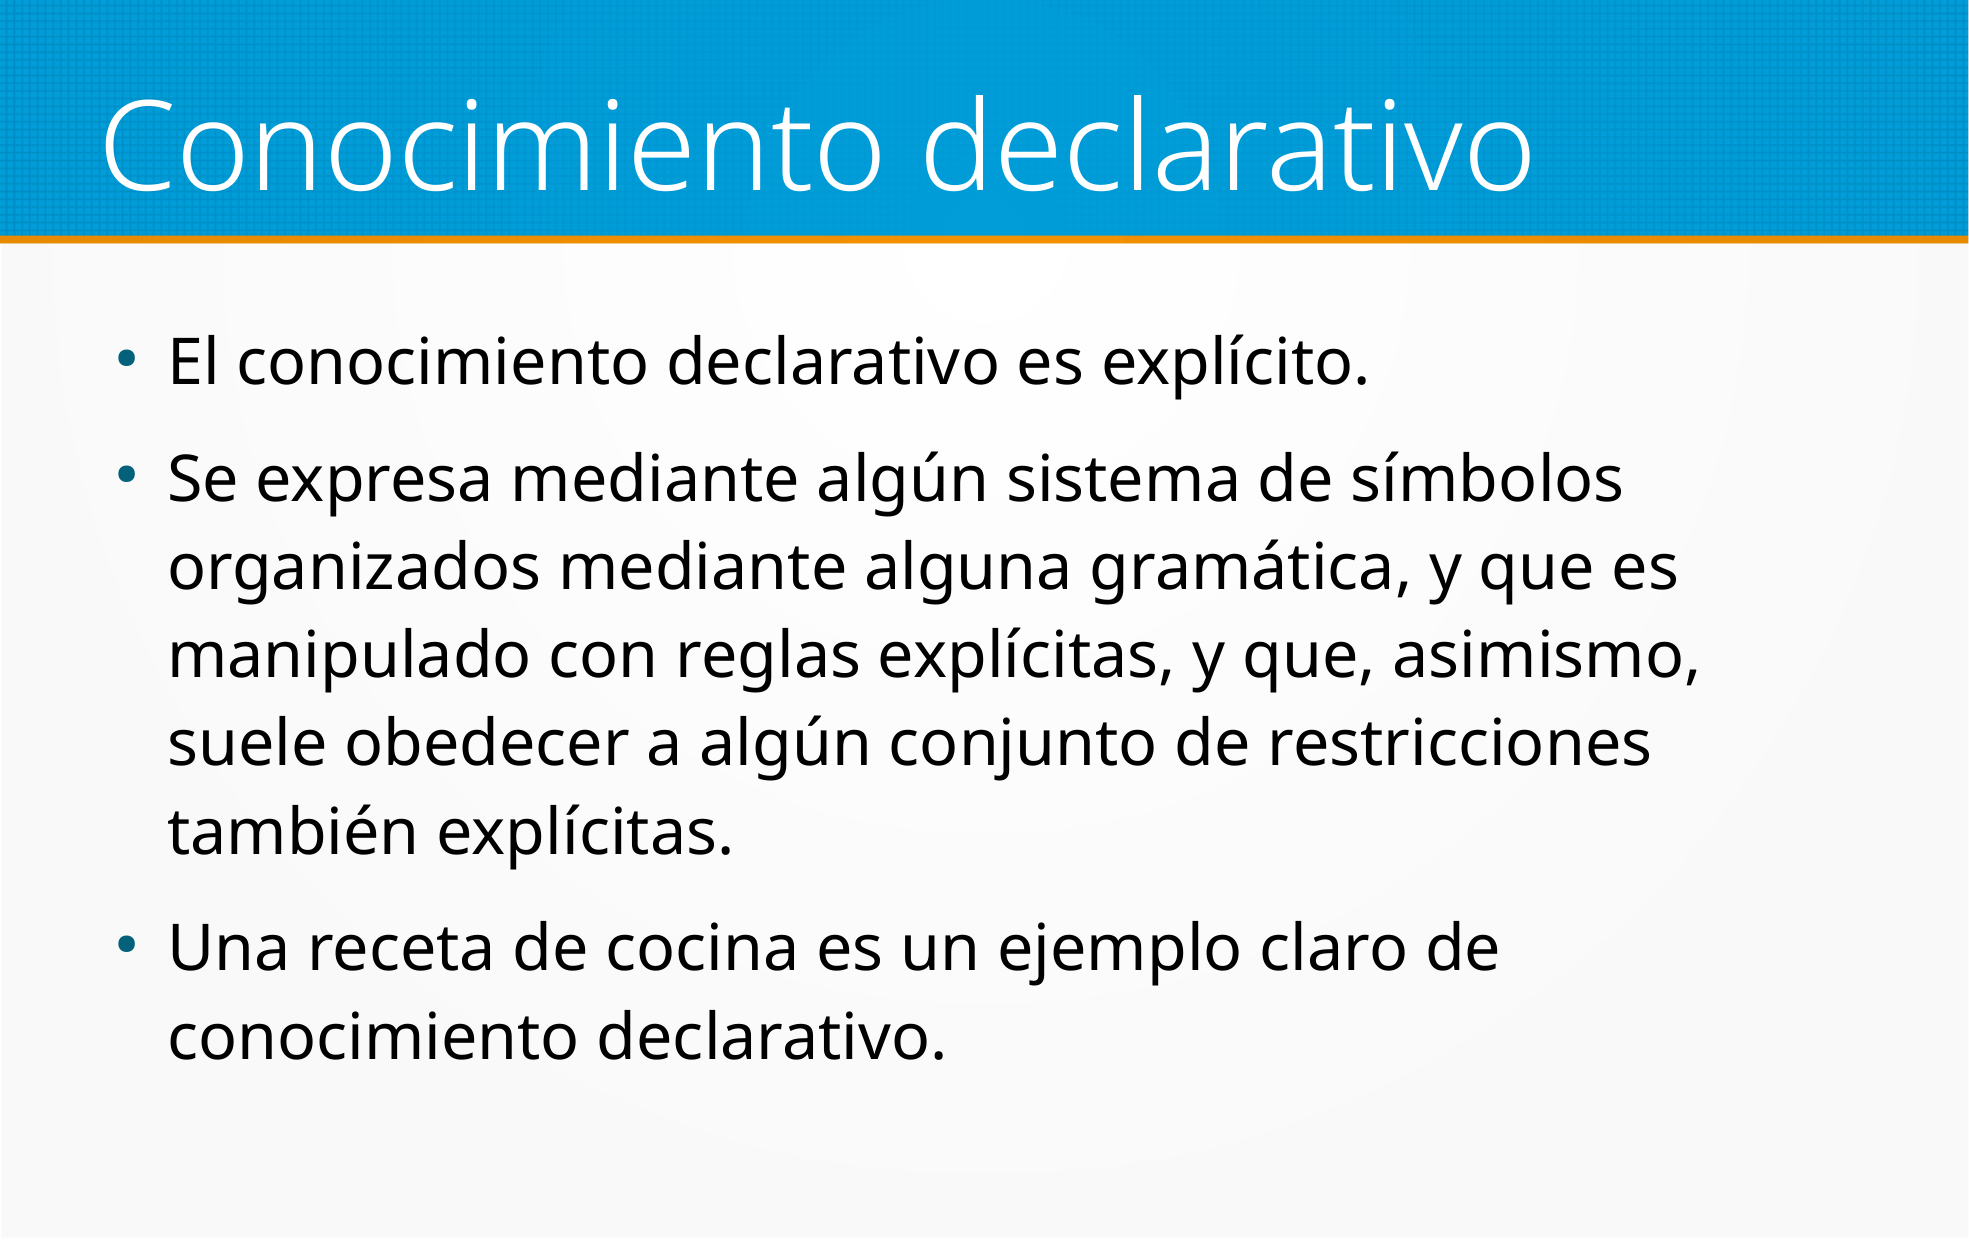

# Conocimiento declarativo
El conocimiento declarativo es explícito.
Se expresa mediante algún sistema de símbolos organizados mediante alguna gramática, y que es manipulado con reglas explícitas, y que, asimismo, suele obedecer a algún conjunto de restricciones también explícitas.
Una receta de cocina es un ejemplo claro de conocimiento declarativo.